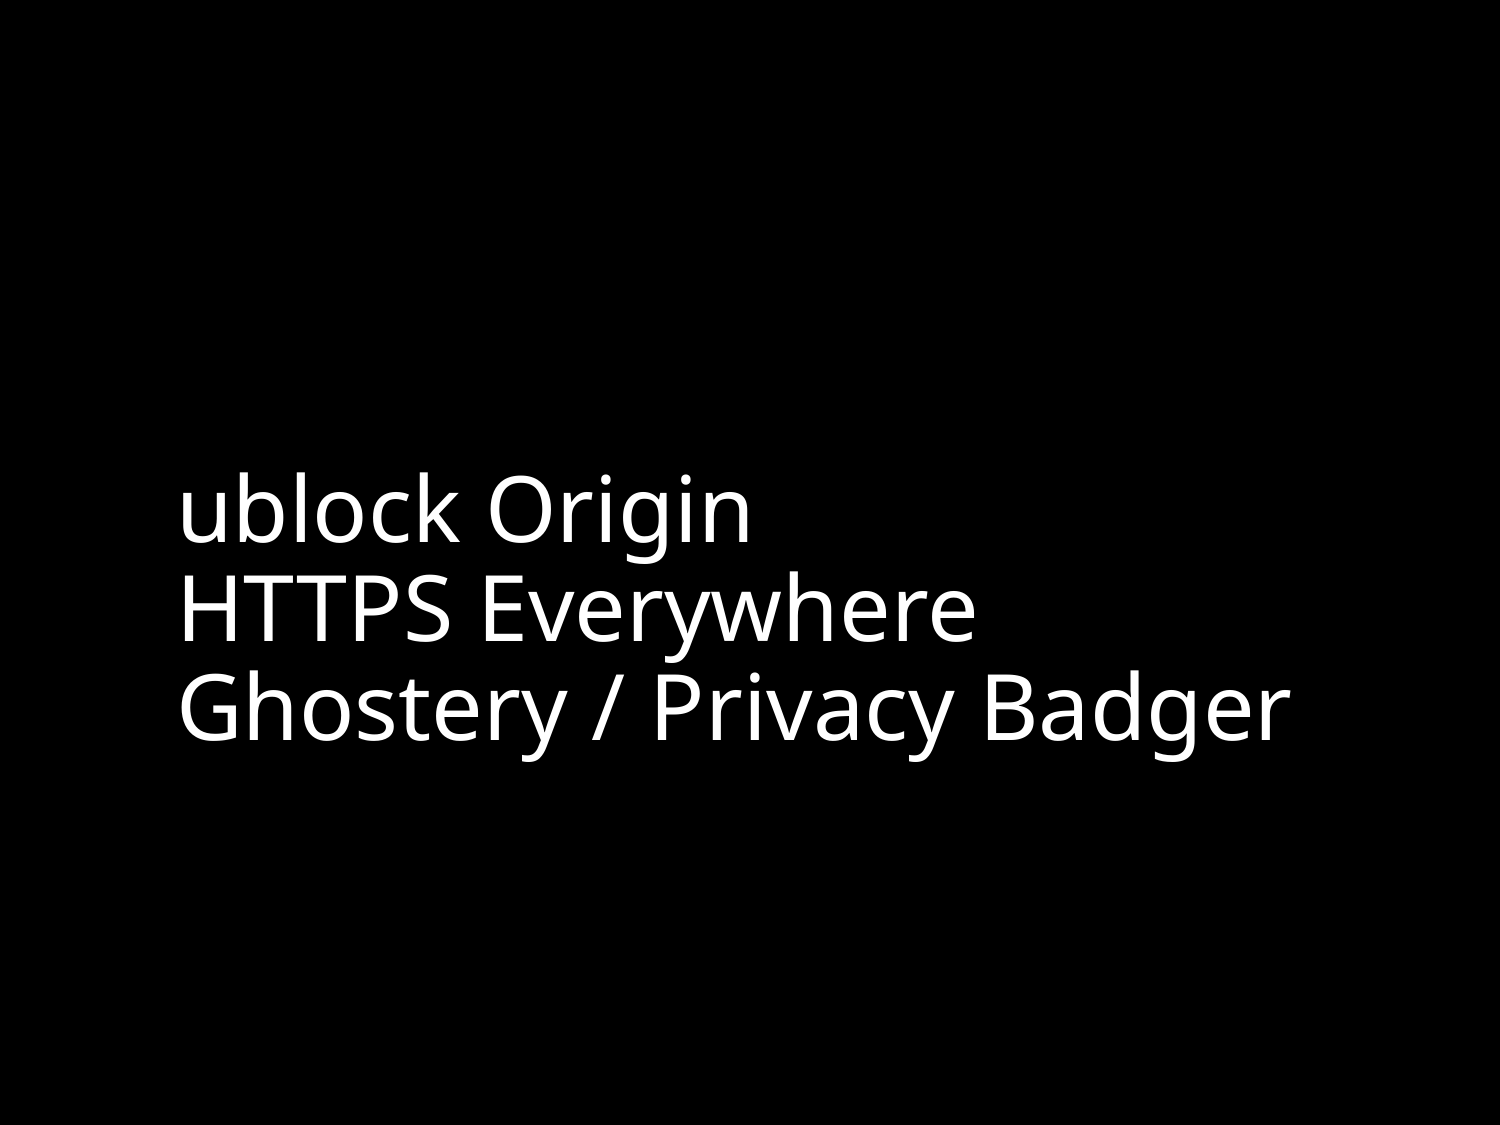

# ublock Origin HTTPS Everywhere Ghostery / Privacy Badger